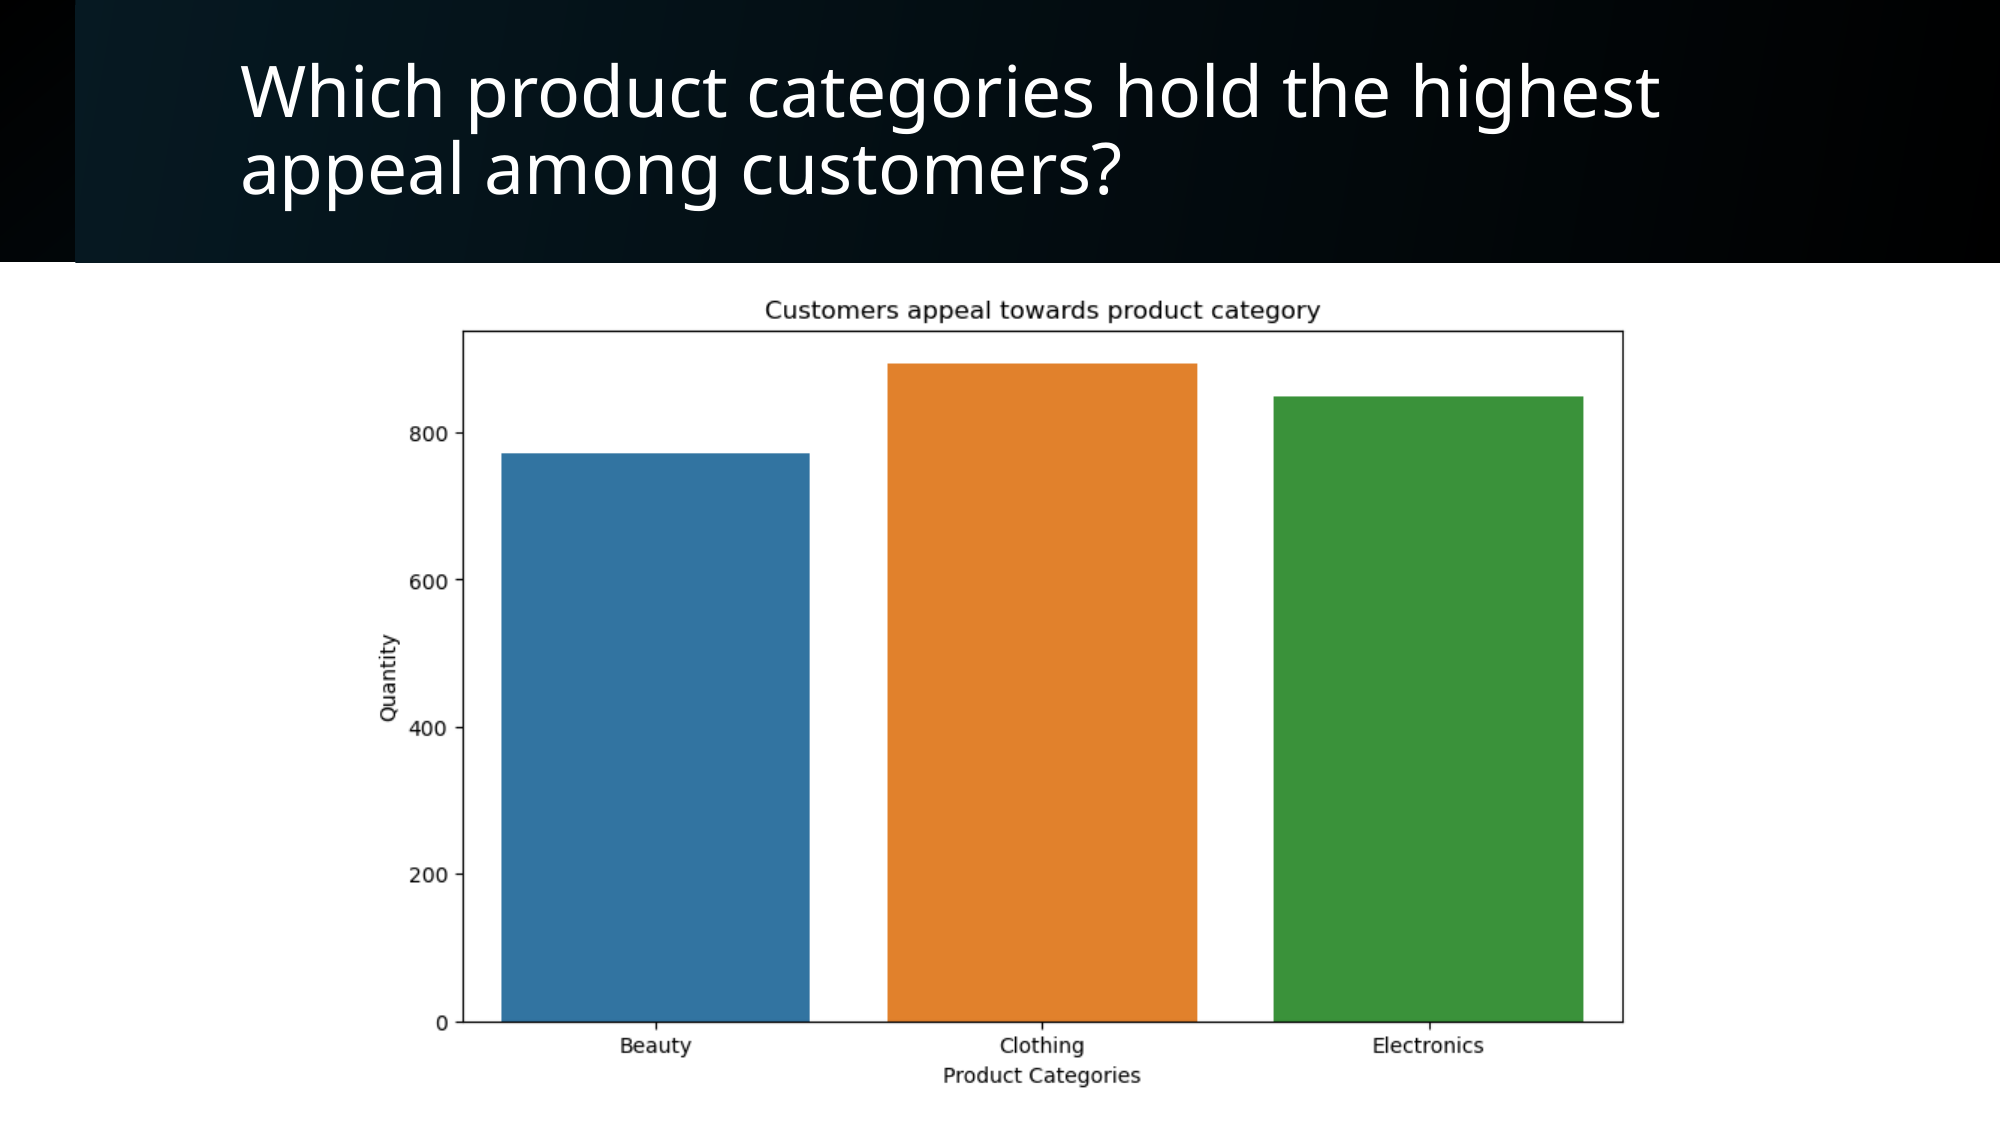

# Which product categories hold the highest appeal among customers?